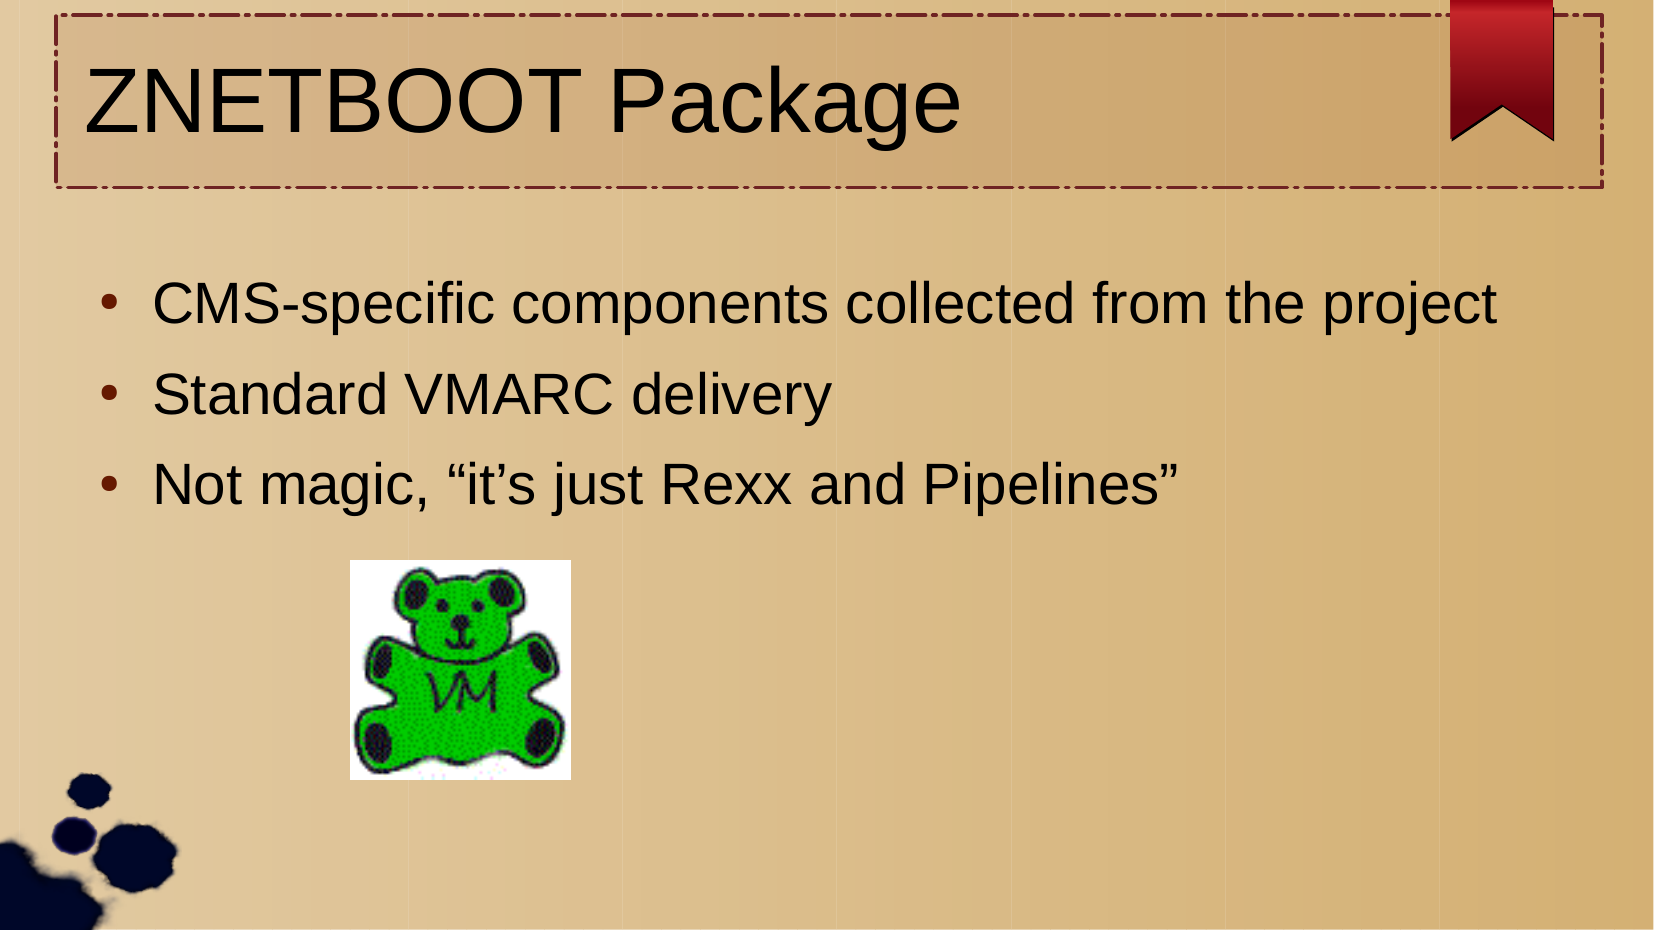

# ZNETBOOT Package
CMS-specific components collected from the project
Standard VMARC delivery
Not magic, “it’s just Rexx and Pipelines”